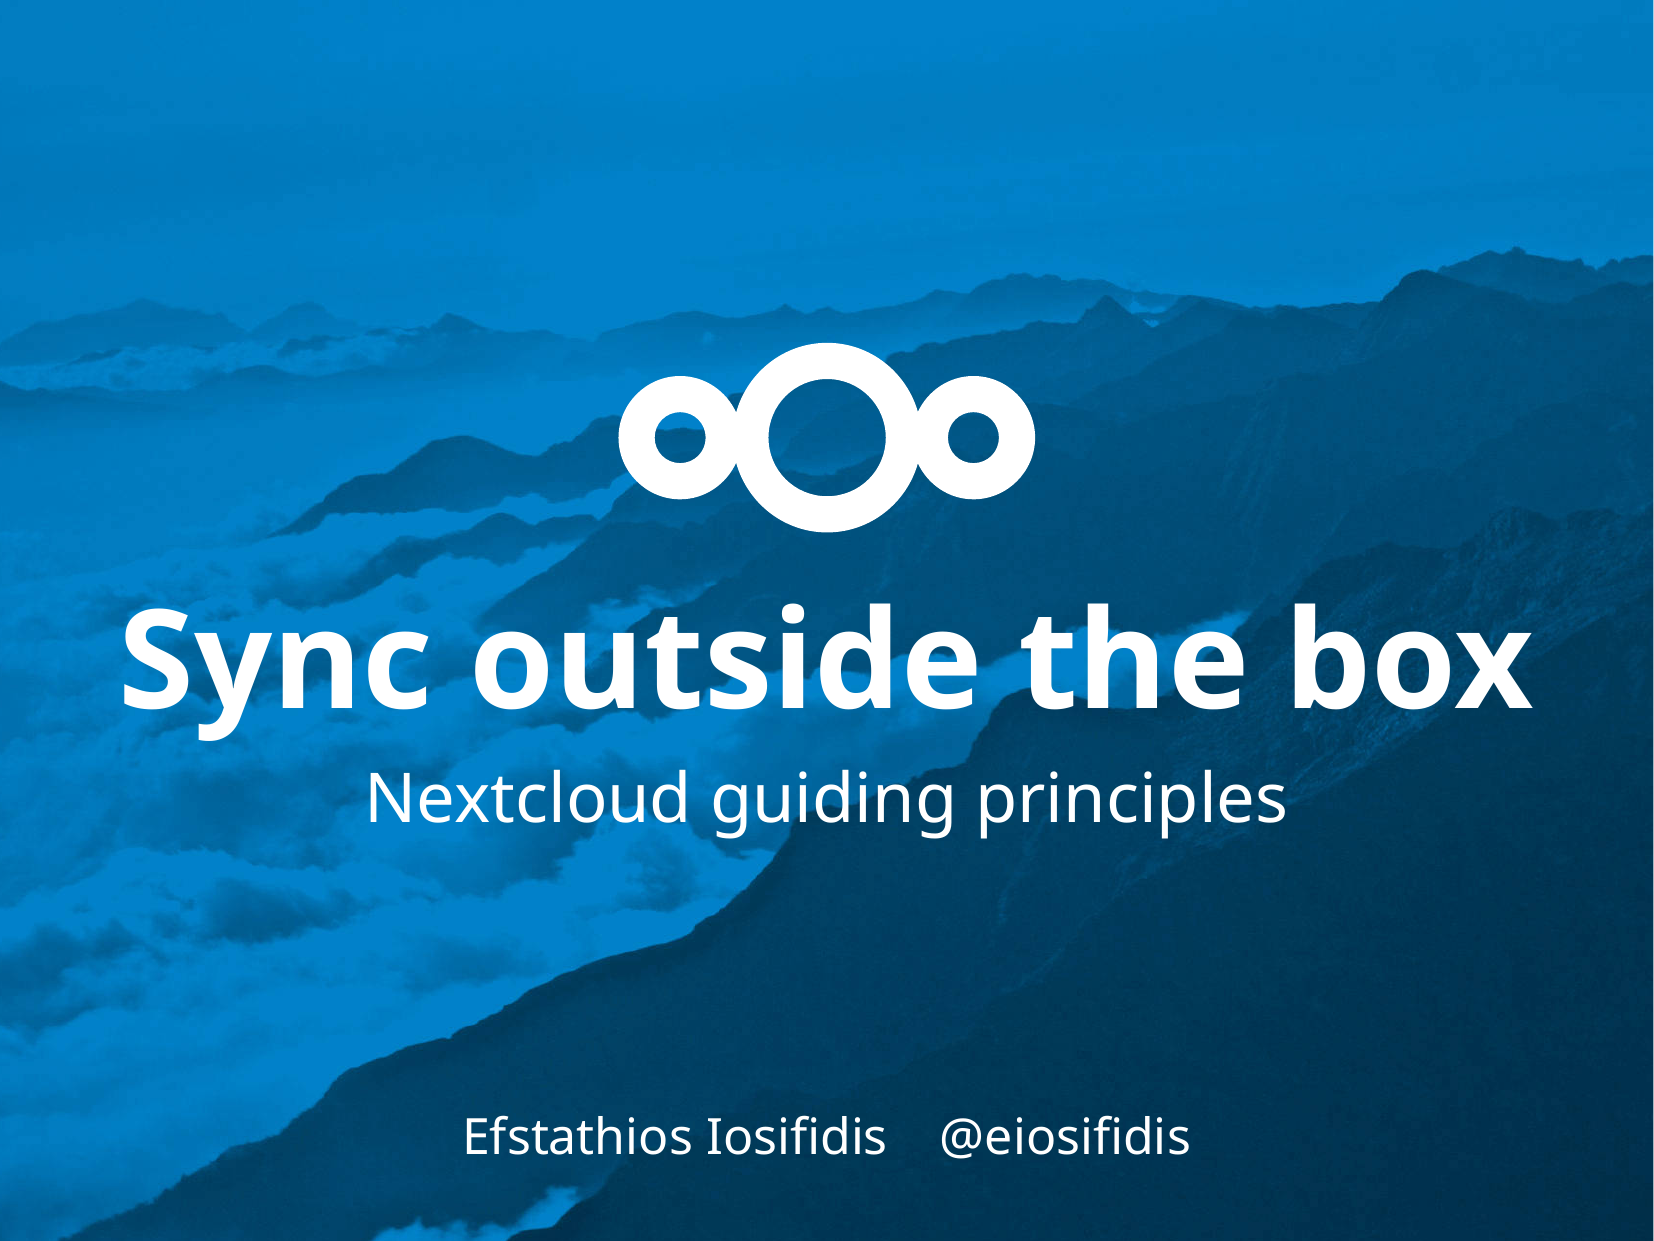

# Sync outside the box Nextcloud guiding principles
Efstathios Iosifidis @eiosifidis